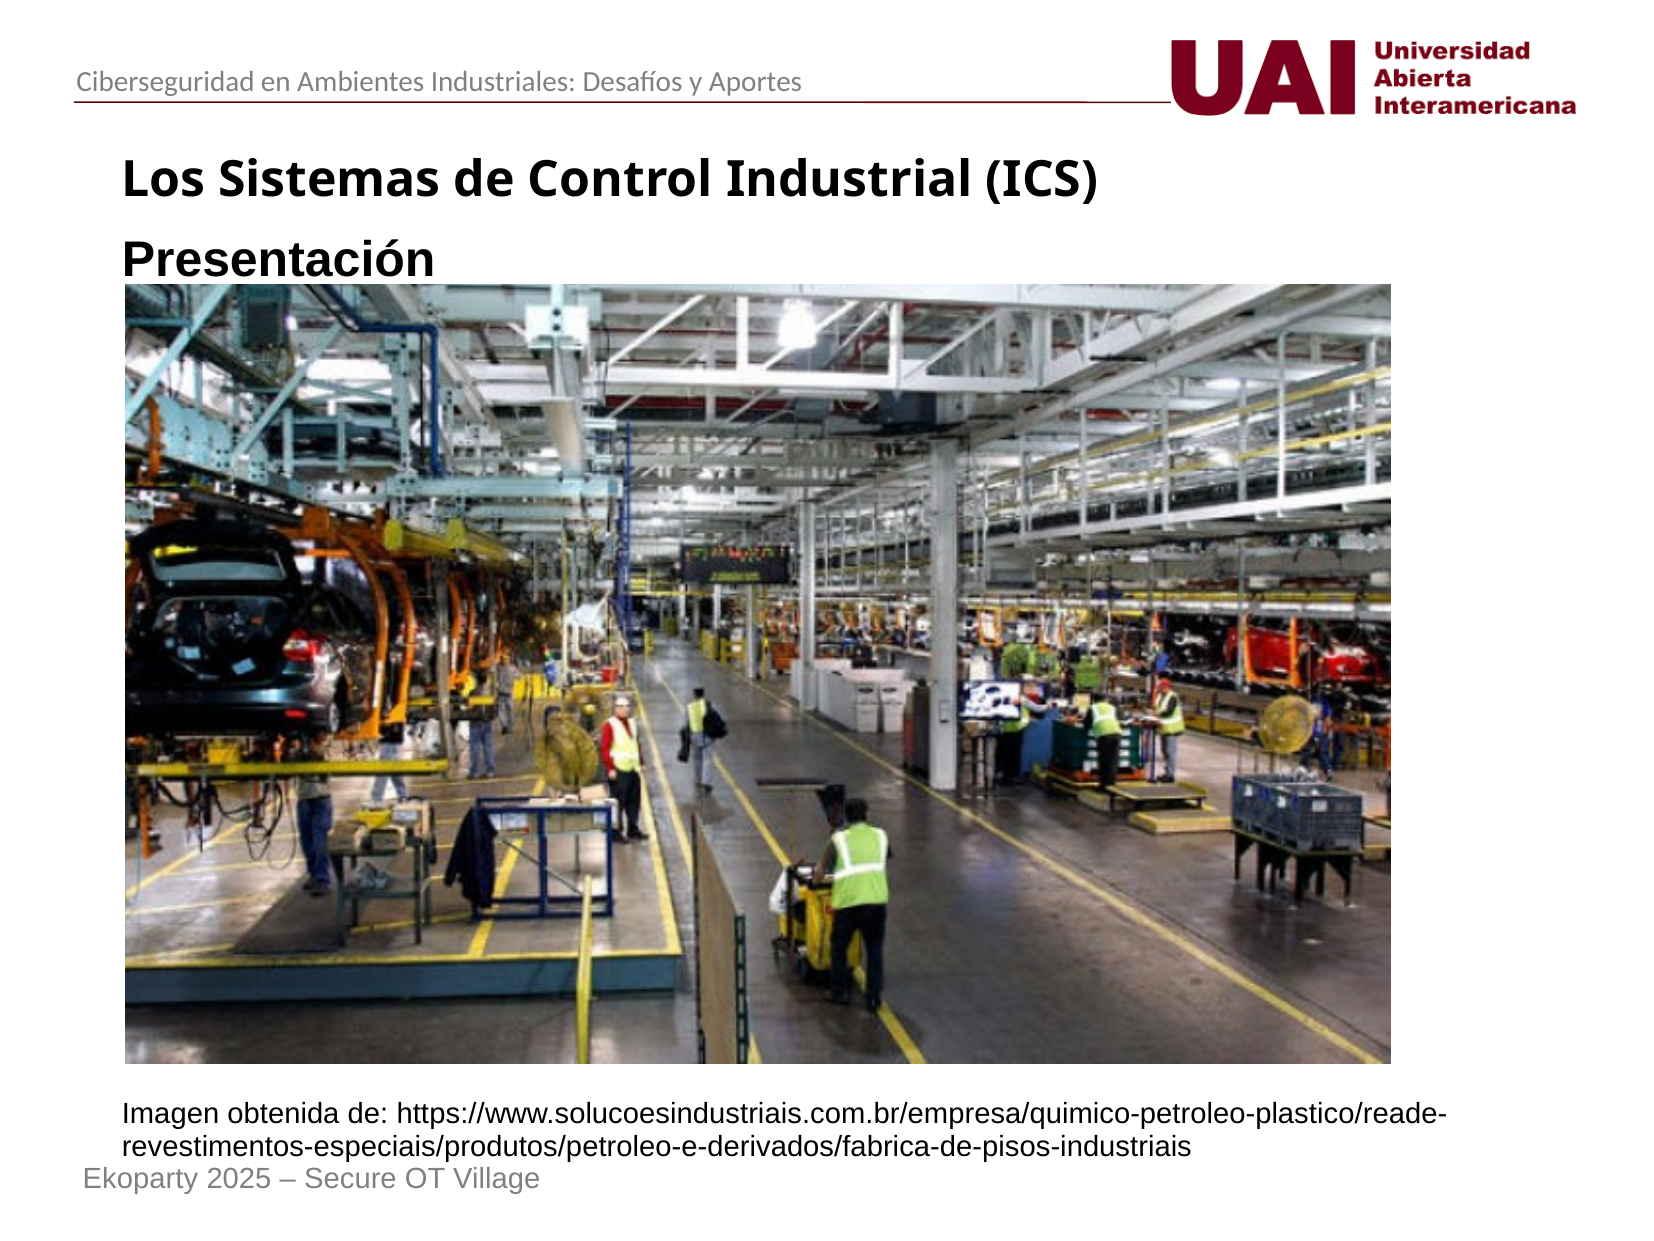

Los Sistemas de Control Industrial (ICS)
Presentación
Imagen obtenida de: https://www.solucoesindustriais.com.br/empresa/quimico-petroleo-plastico/reade-revestimentos-especiais/produtos/petroleo-e-derivados/fabrica-de-pisos-industriais